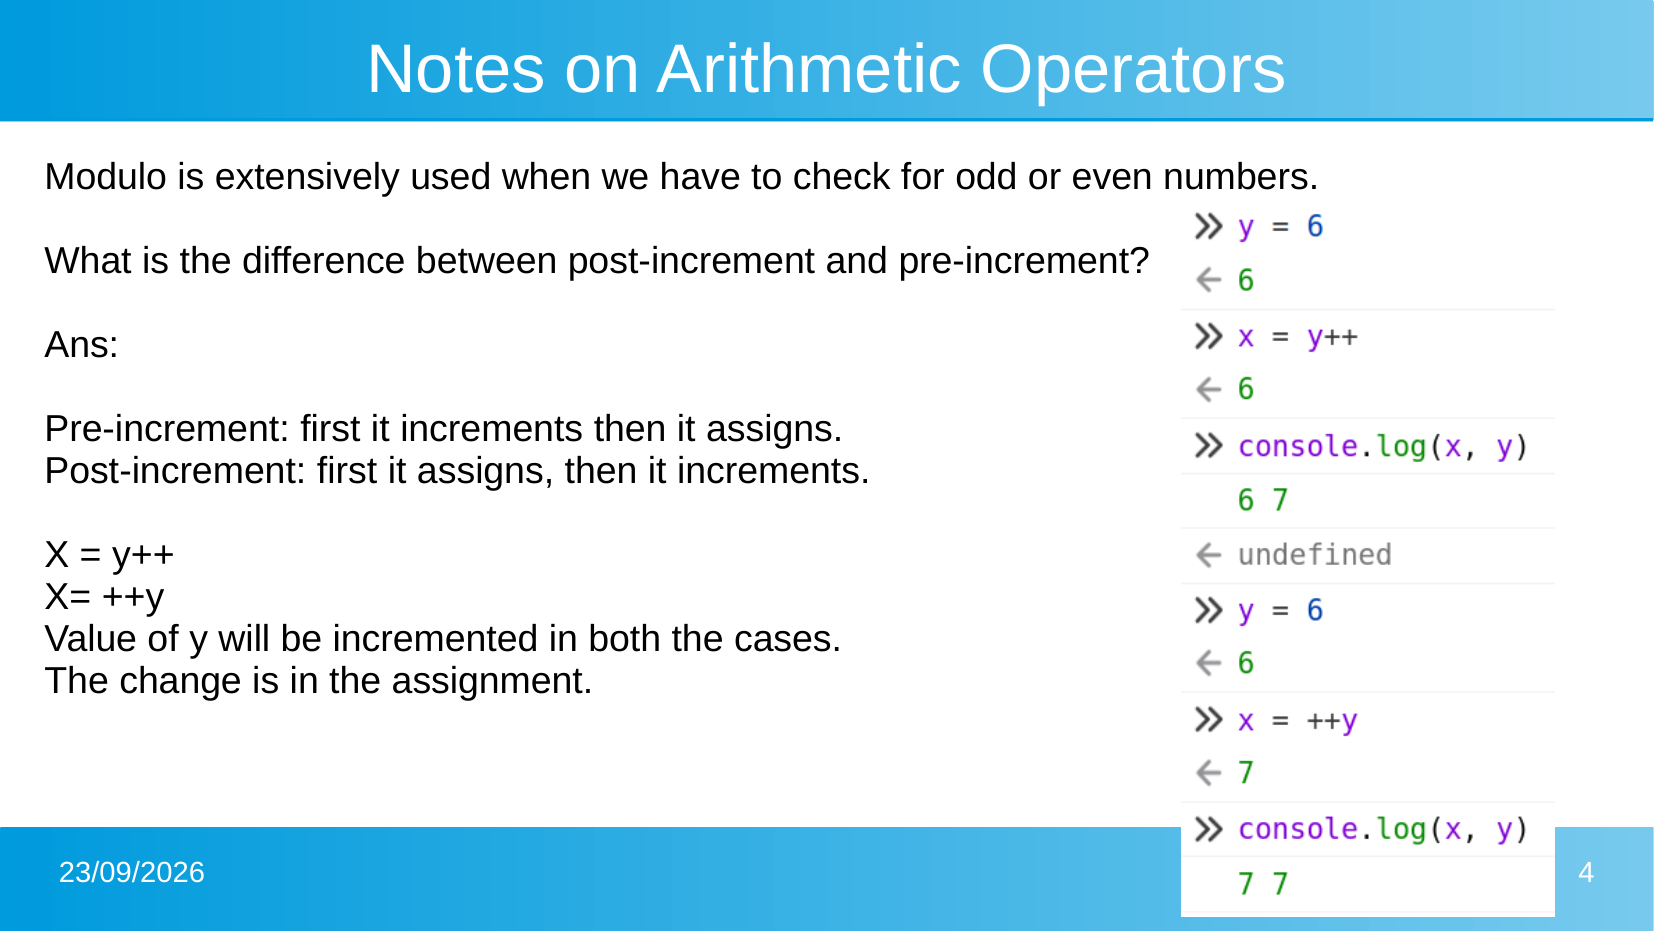

# Notes on Arithmetic Operators
Modulo is extensively used when we have to check for odd or even numbers.
What is the difference between post-increment and pre-increment?
Ans:
Pre-increment: first it increments then it assigns.
Post-increment: first it assigns, then it increments.
X = y++
X= ++y
Value of y will be incremented in both the cases.
The change is in the assignment.
4